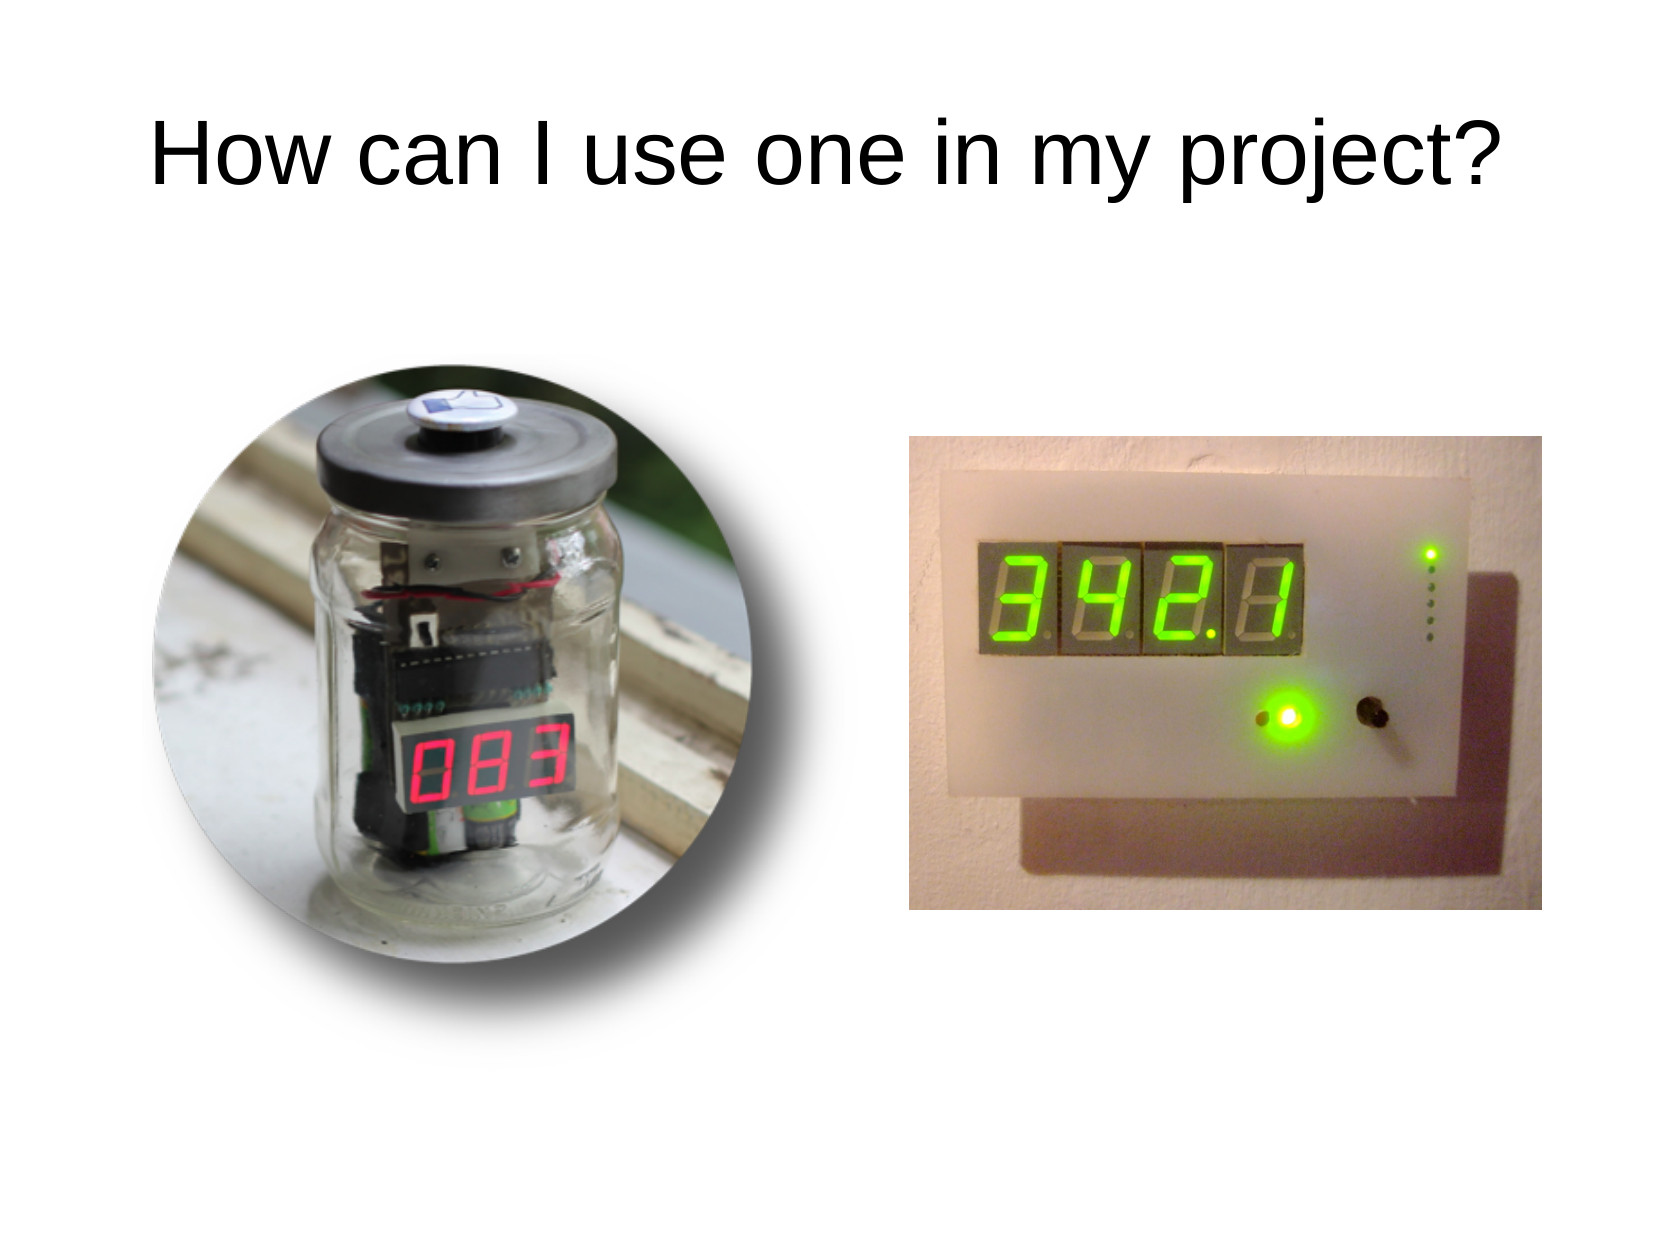

# How can I use one in my project?